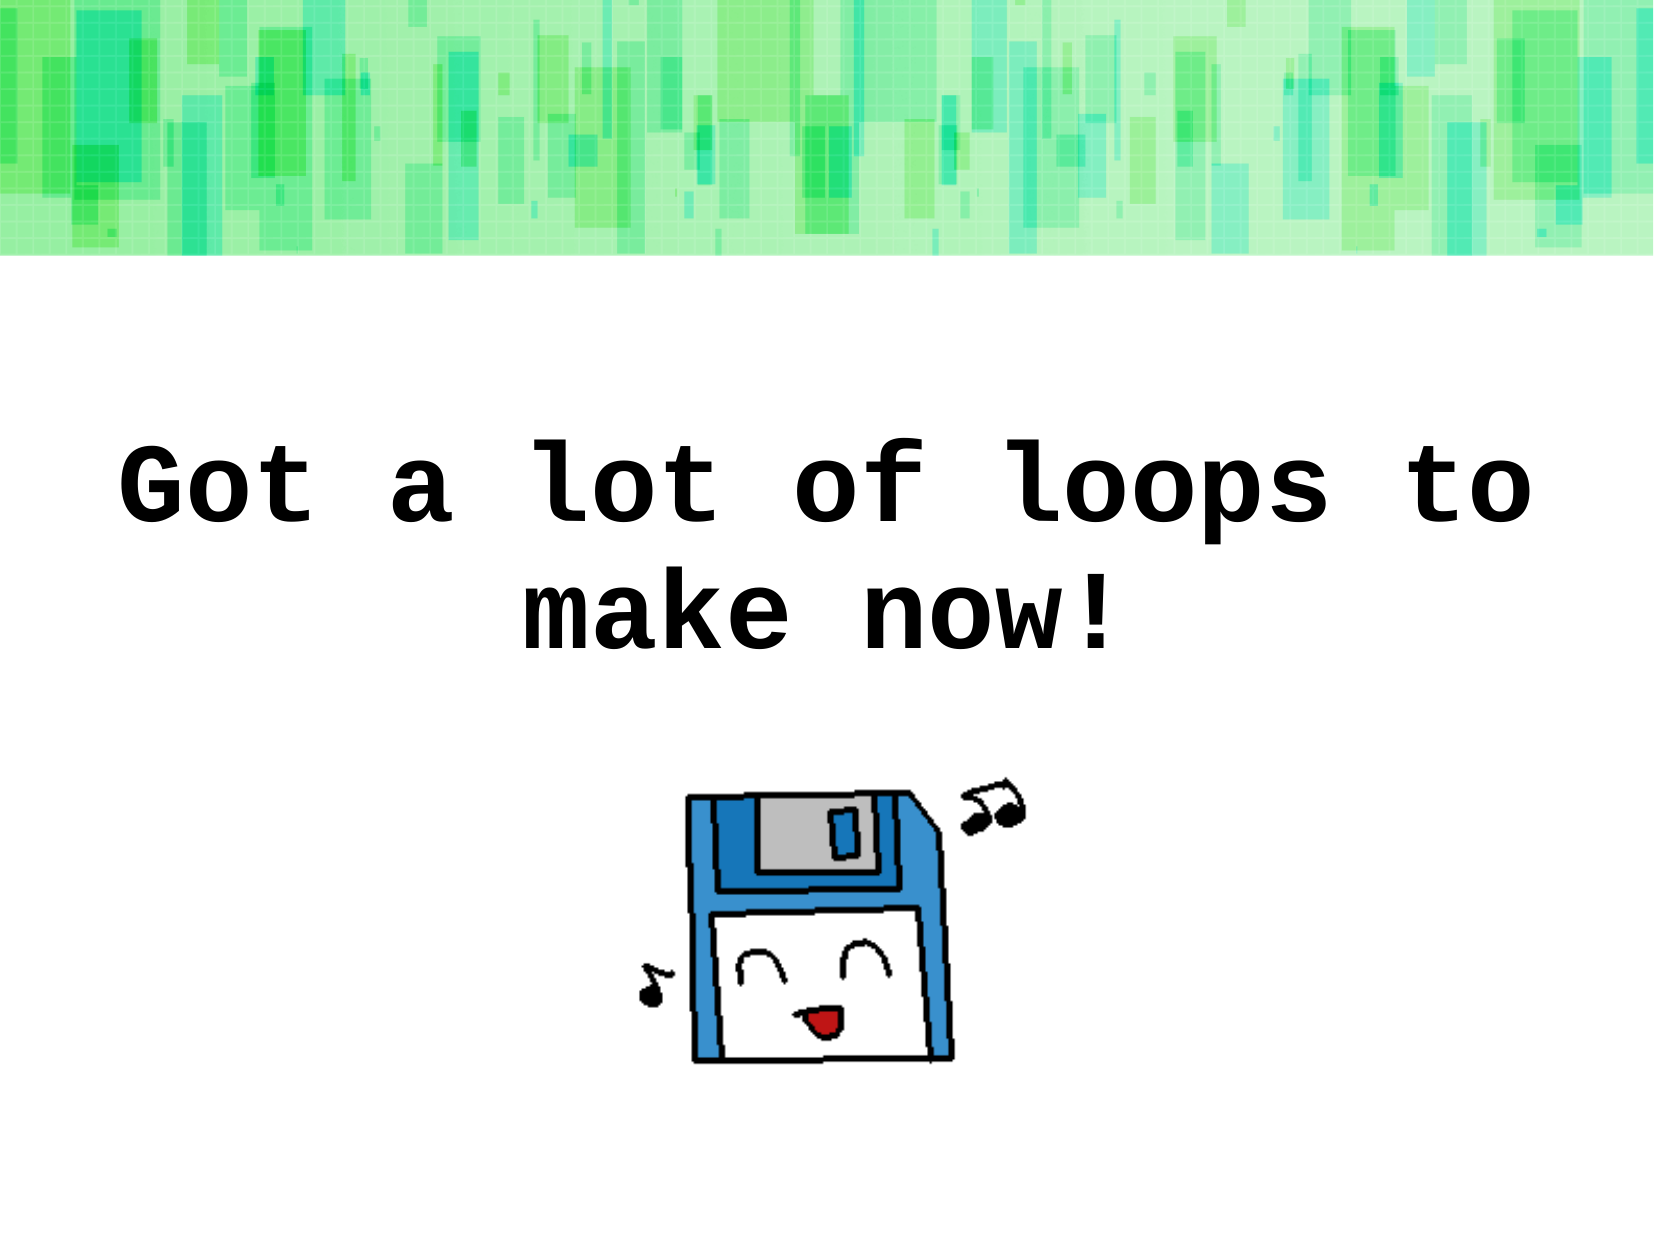

# Got a lot of loops to make now!